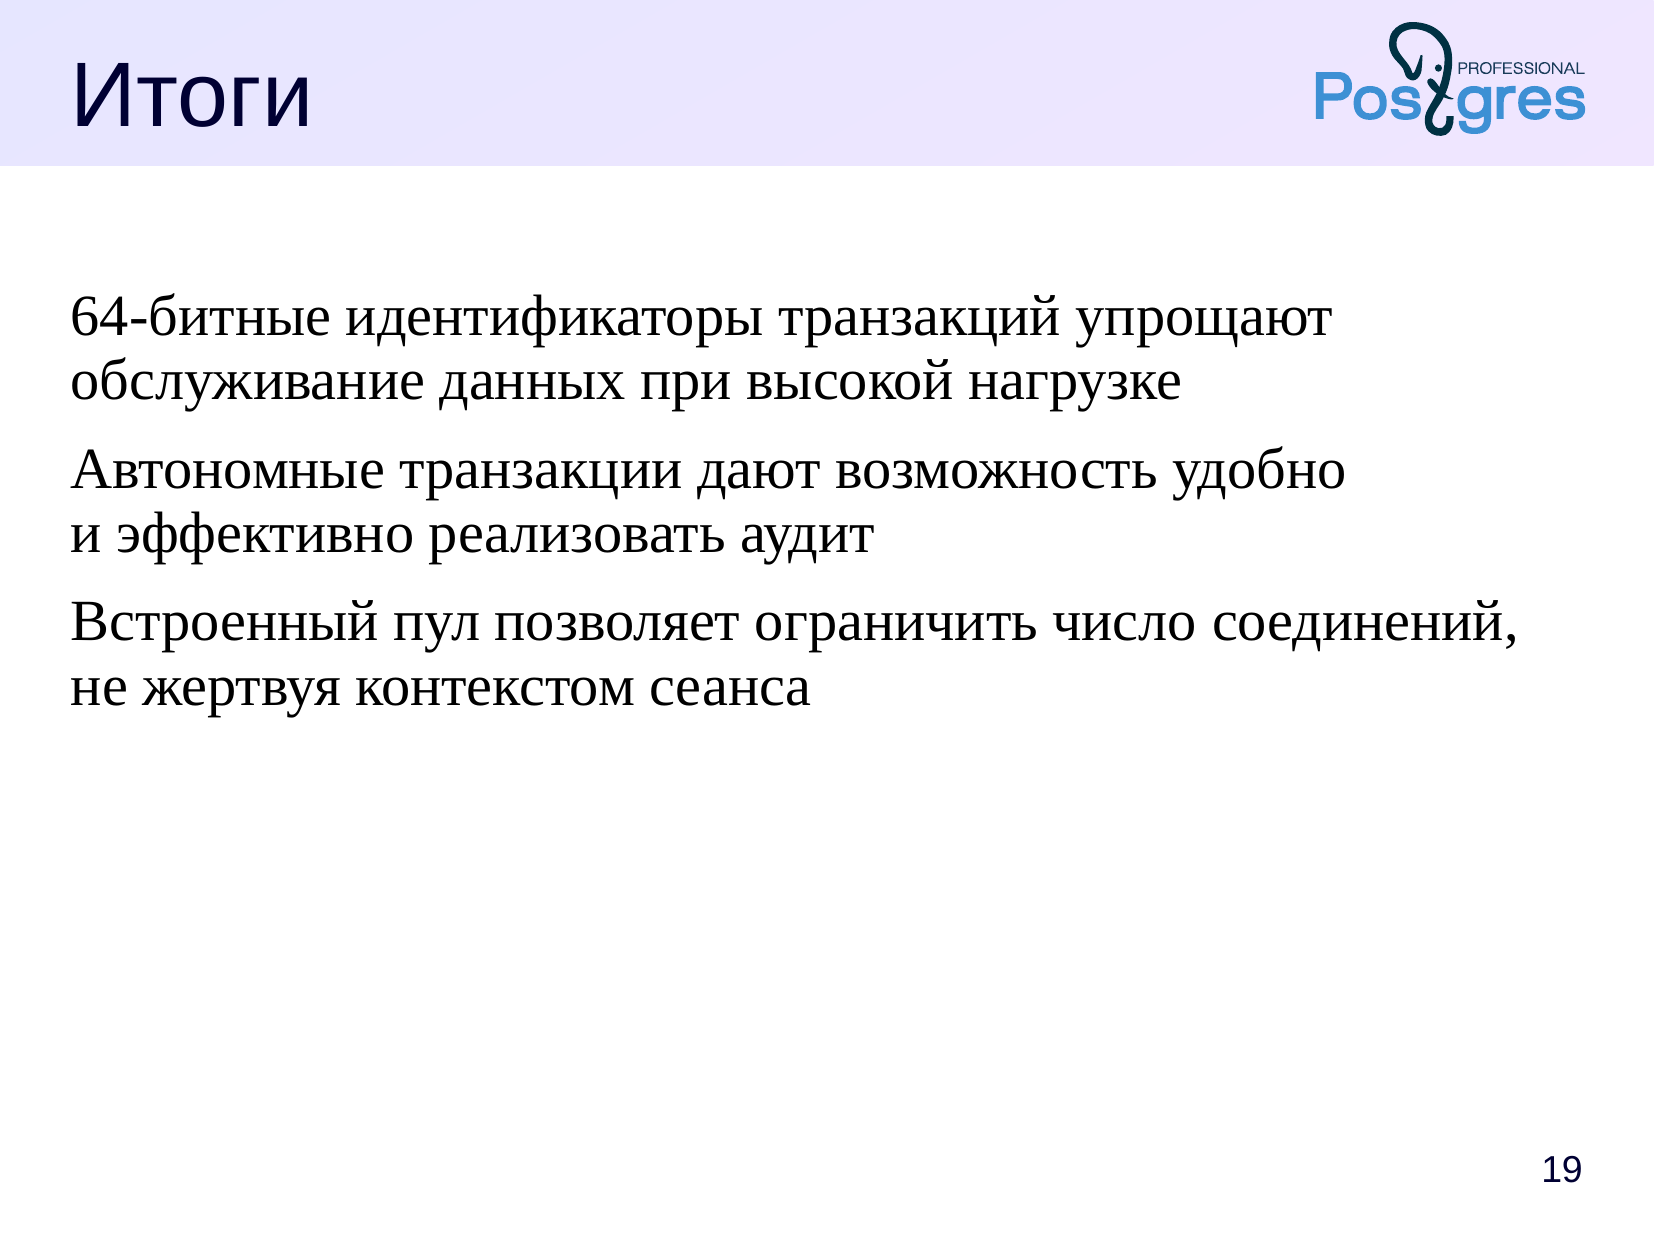

# Итоги
64-битные идентификаторы транзакций упрощают обслуживание данных при высокой нагрузке
Автономные транзакции дают возможность удобно
и эффективно реализовать аудит
Встроенный пул позволяет ограничить число соединений, не жертвуя контекстом сеанса